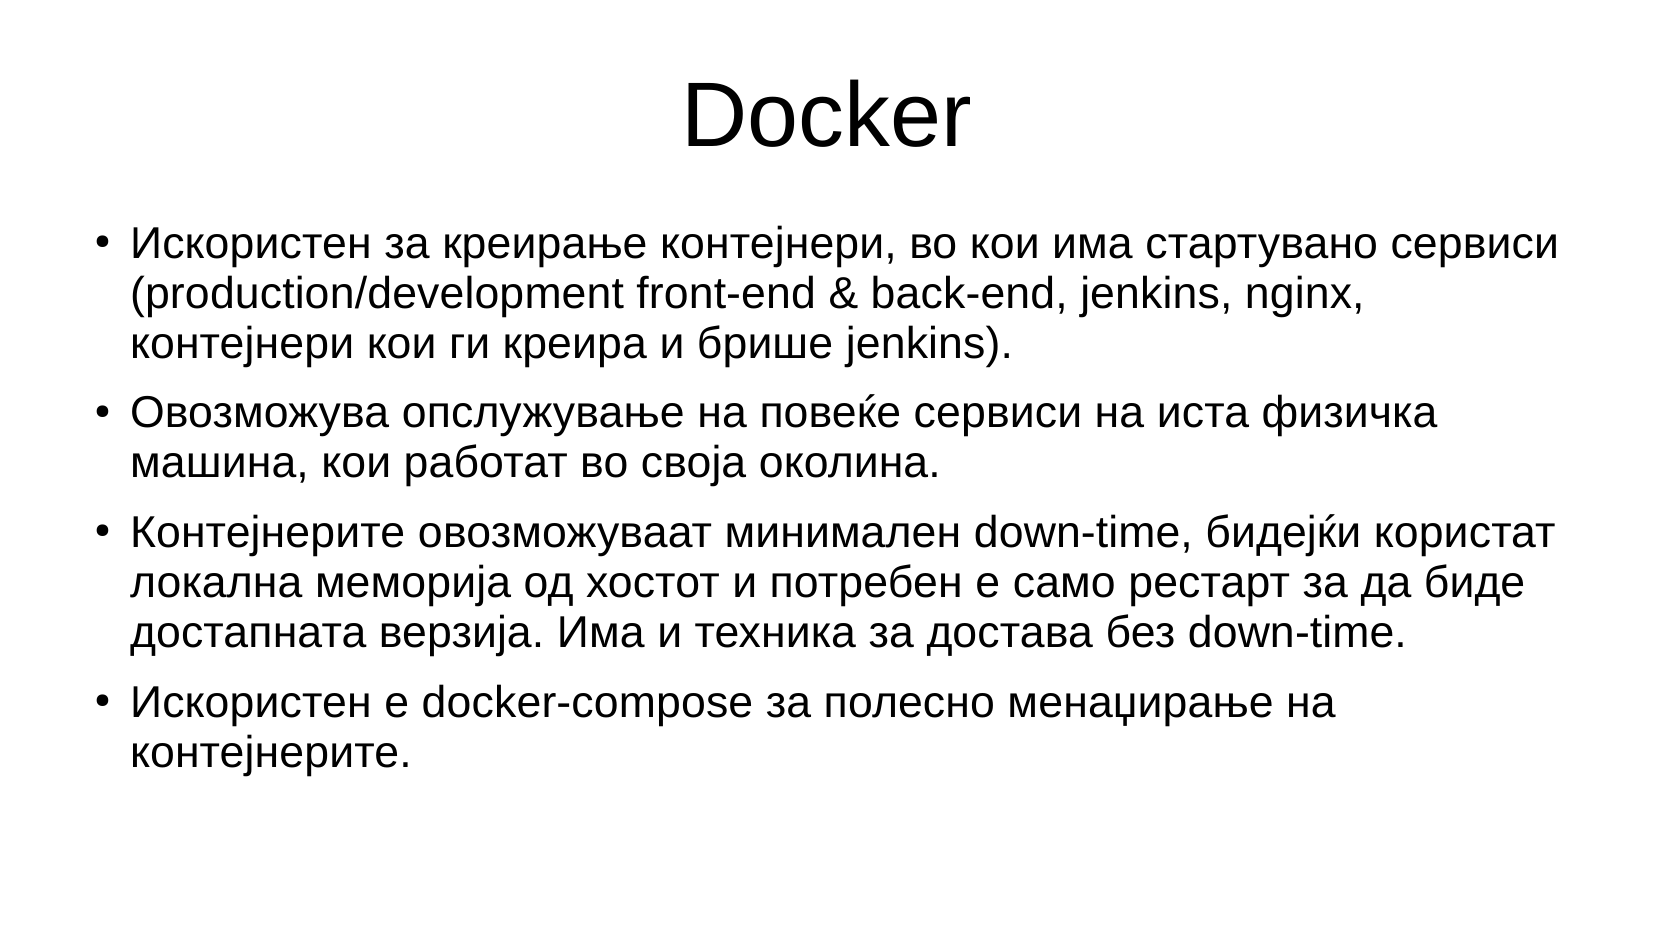

# Docker
Искористен за креирање контејнери, во кои има стартувано сервиси (production/development front-end & back-end, jenkins, nginx, контејнери кои ги креира и брише jenkins).
Oвозможува опслужување на повеќе сервиси на иста физичка машина, кои работат во своја околина.
Контејнерите овозможуваат минимален down-time, бидејќи користат локална меморија од хостот и потребен е само рестарт за да биде достапната верзија. Има и техника за достава без down-time.
Искористен е docker-compose за полесно менаџирање на контејнерите.